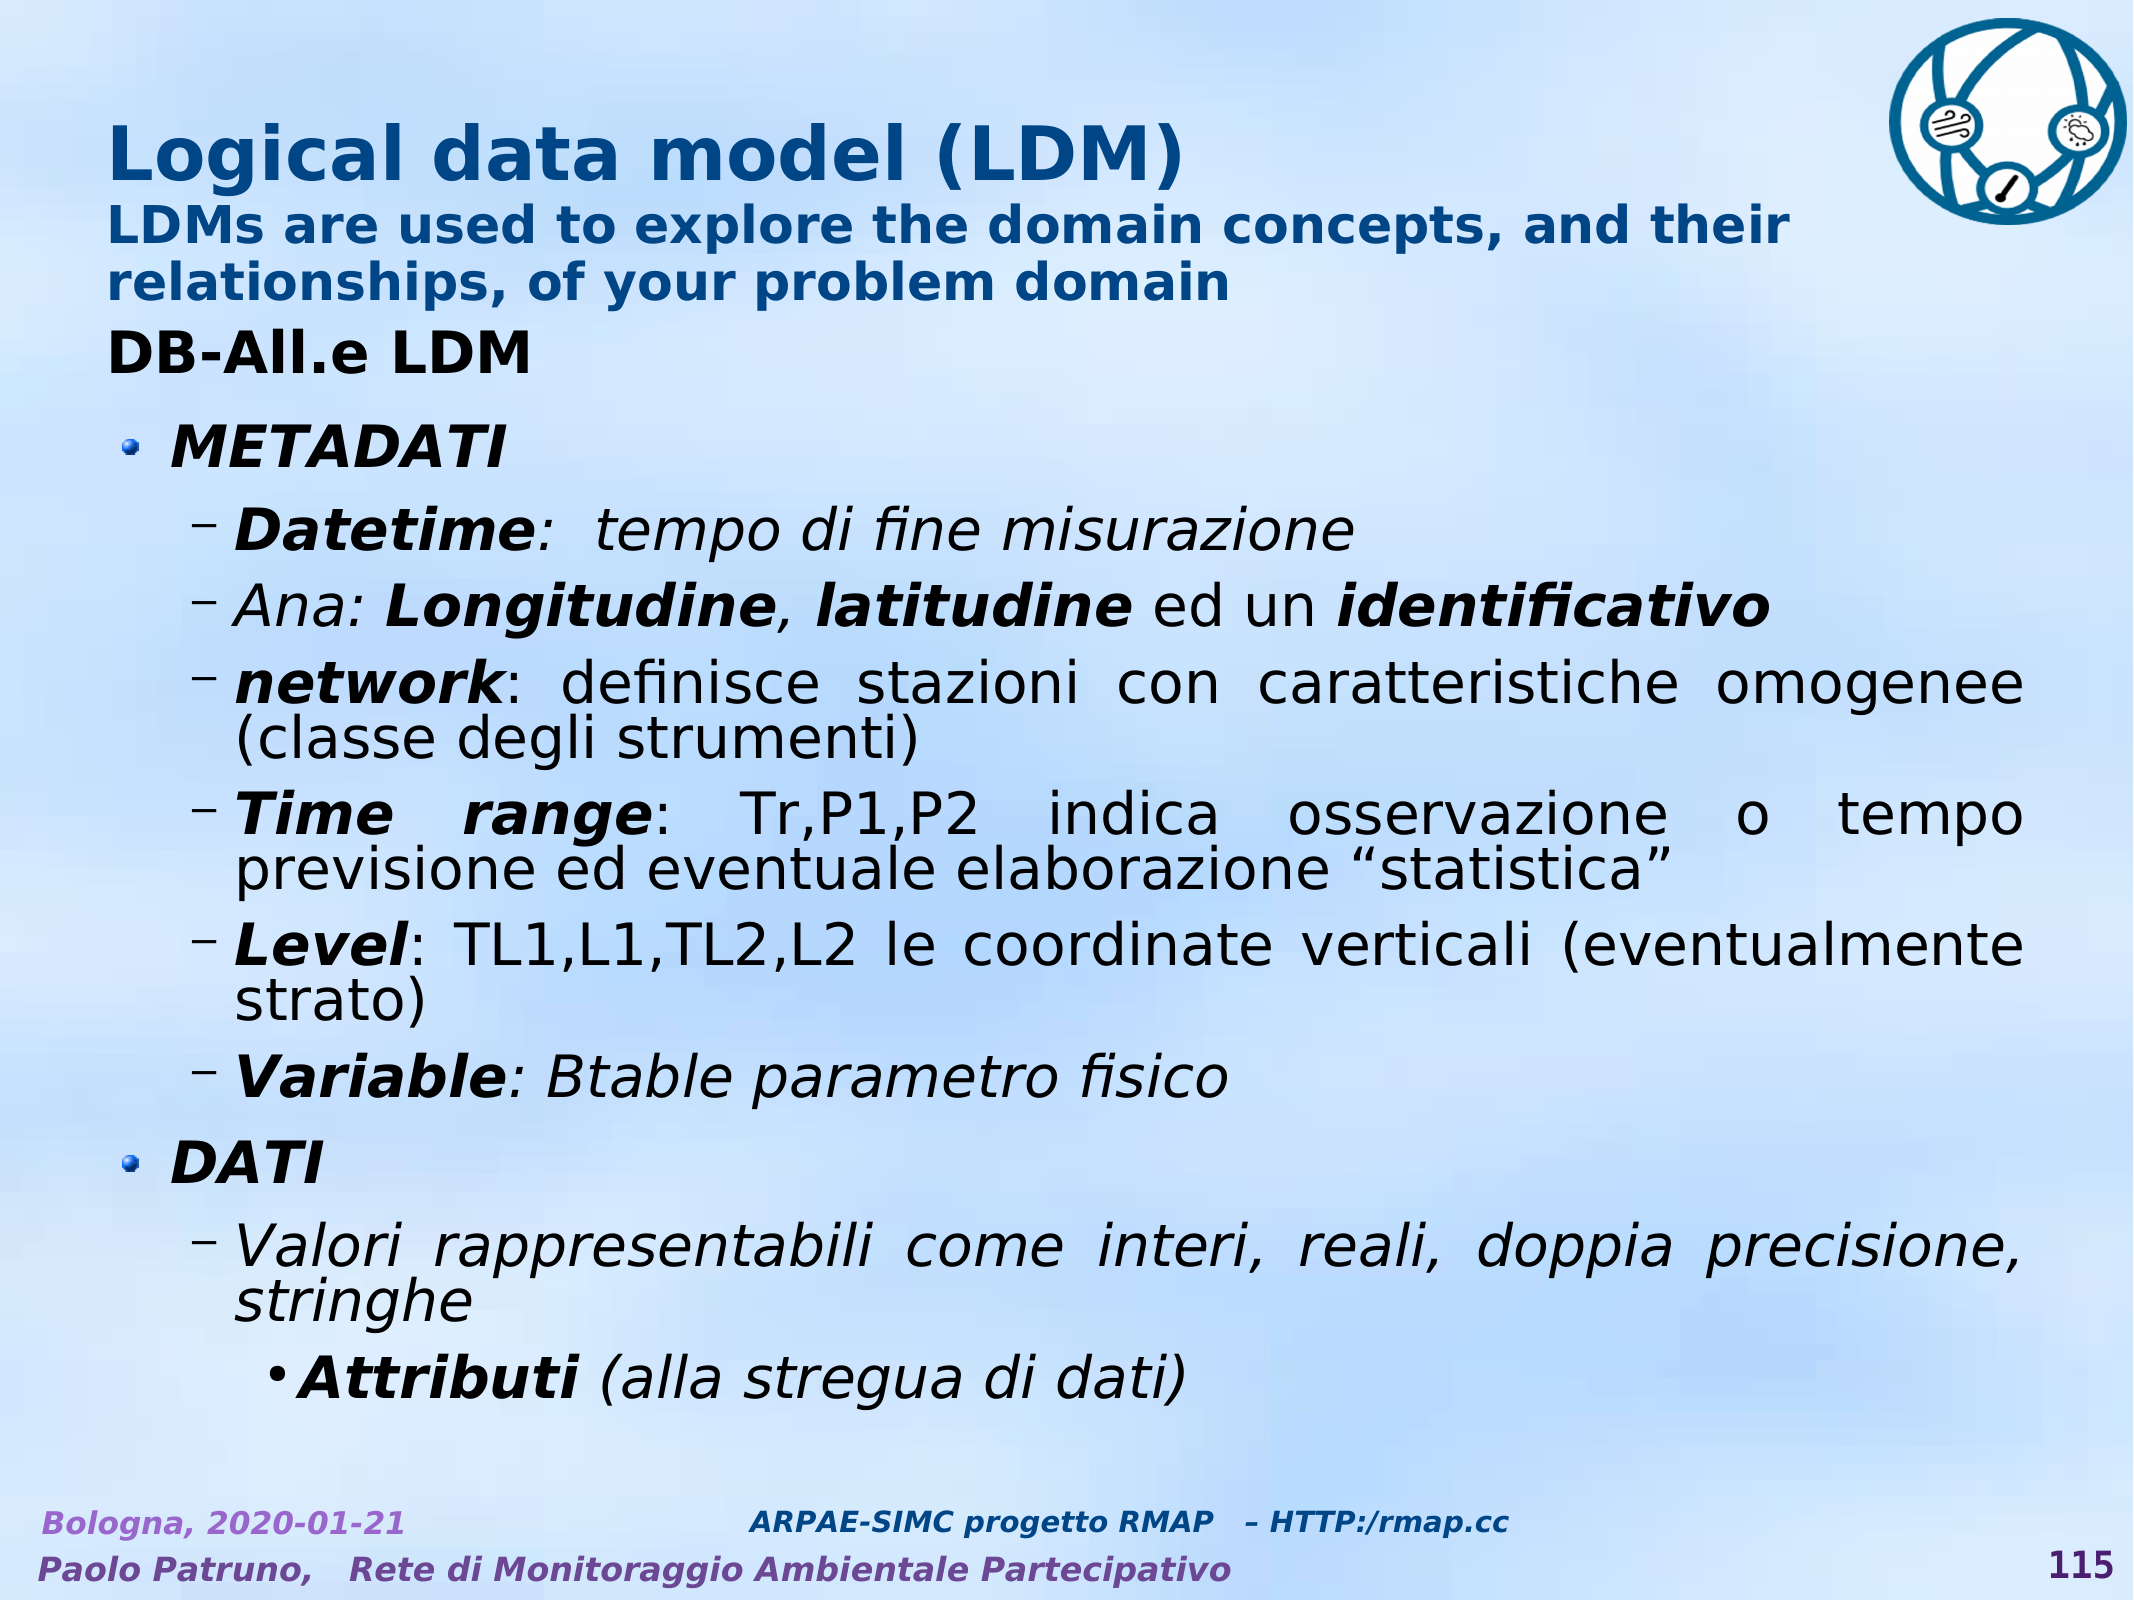

# Logical data model (LDM) LDMs are used to explore the domain concepts, and their relationships, of your problem domain
DB-All.e LDM
METADATI
Datetime: tempo di fine misurazione
Ana: Longitudine, latitudine ed un identificativo
network: definisce stazioni con caratteristiche omogenee (classe degli strumenti)
Time range: Tr,P1,P2 indica osservazione o tempo previsione ed eventuale elaborazione “statistica”
Level: TL1,L1,TL2,L2 le coordinate verticali (eventualmente strato)
Variable: Btable parametro fisico
DATI
Valori rappresentabili come interi, reali, doppia precisione, stringhe
Attributi (alla stregua di dati)